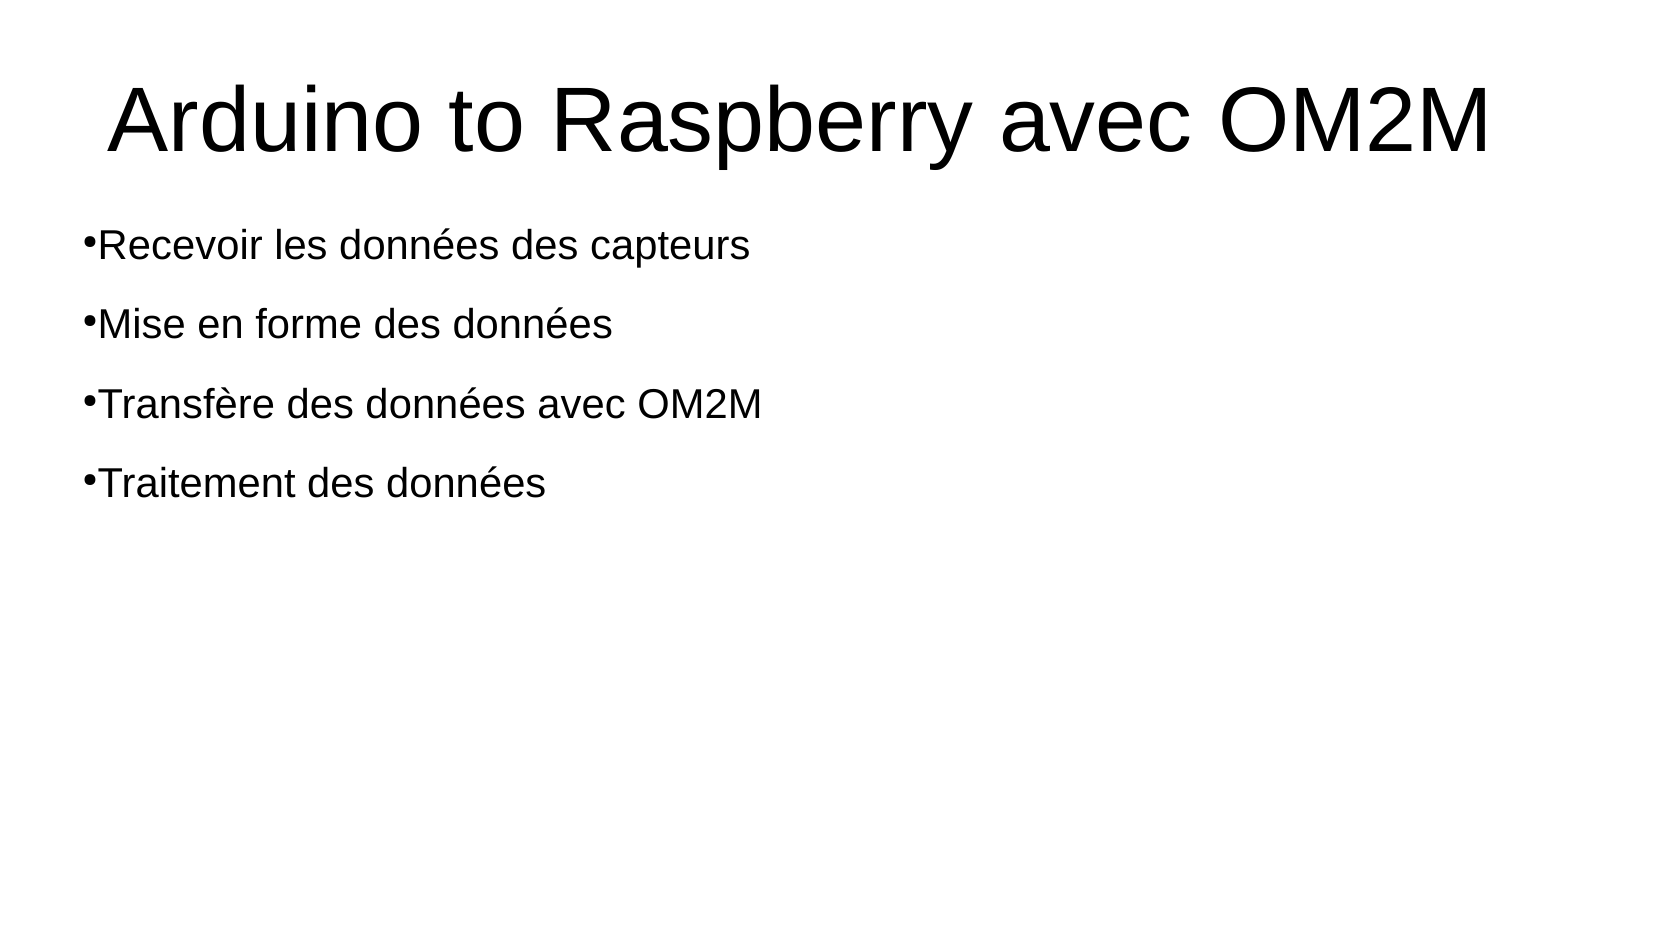

# Arduino to Raspberry avec OM2M
Recevoir les données des capteurs
Mise en forme des données
Transfère des données avec OM2M
Traitement des données